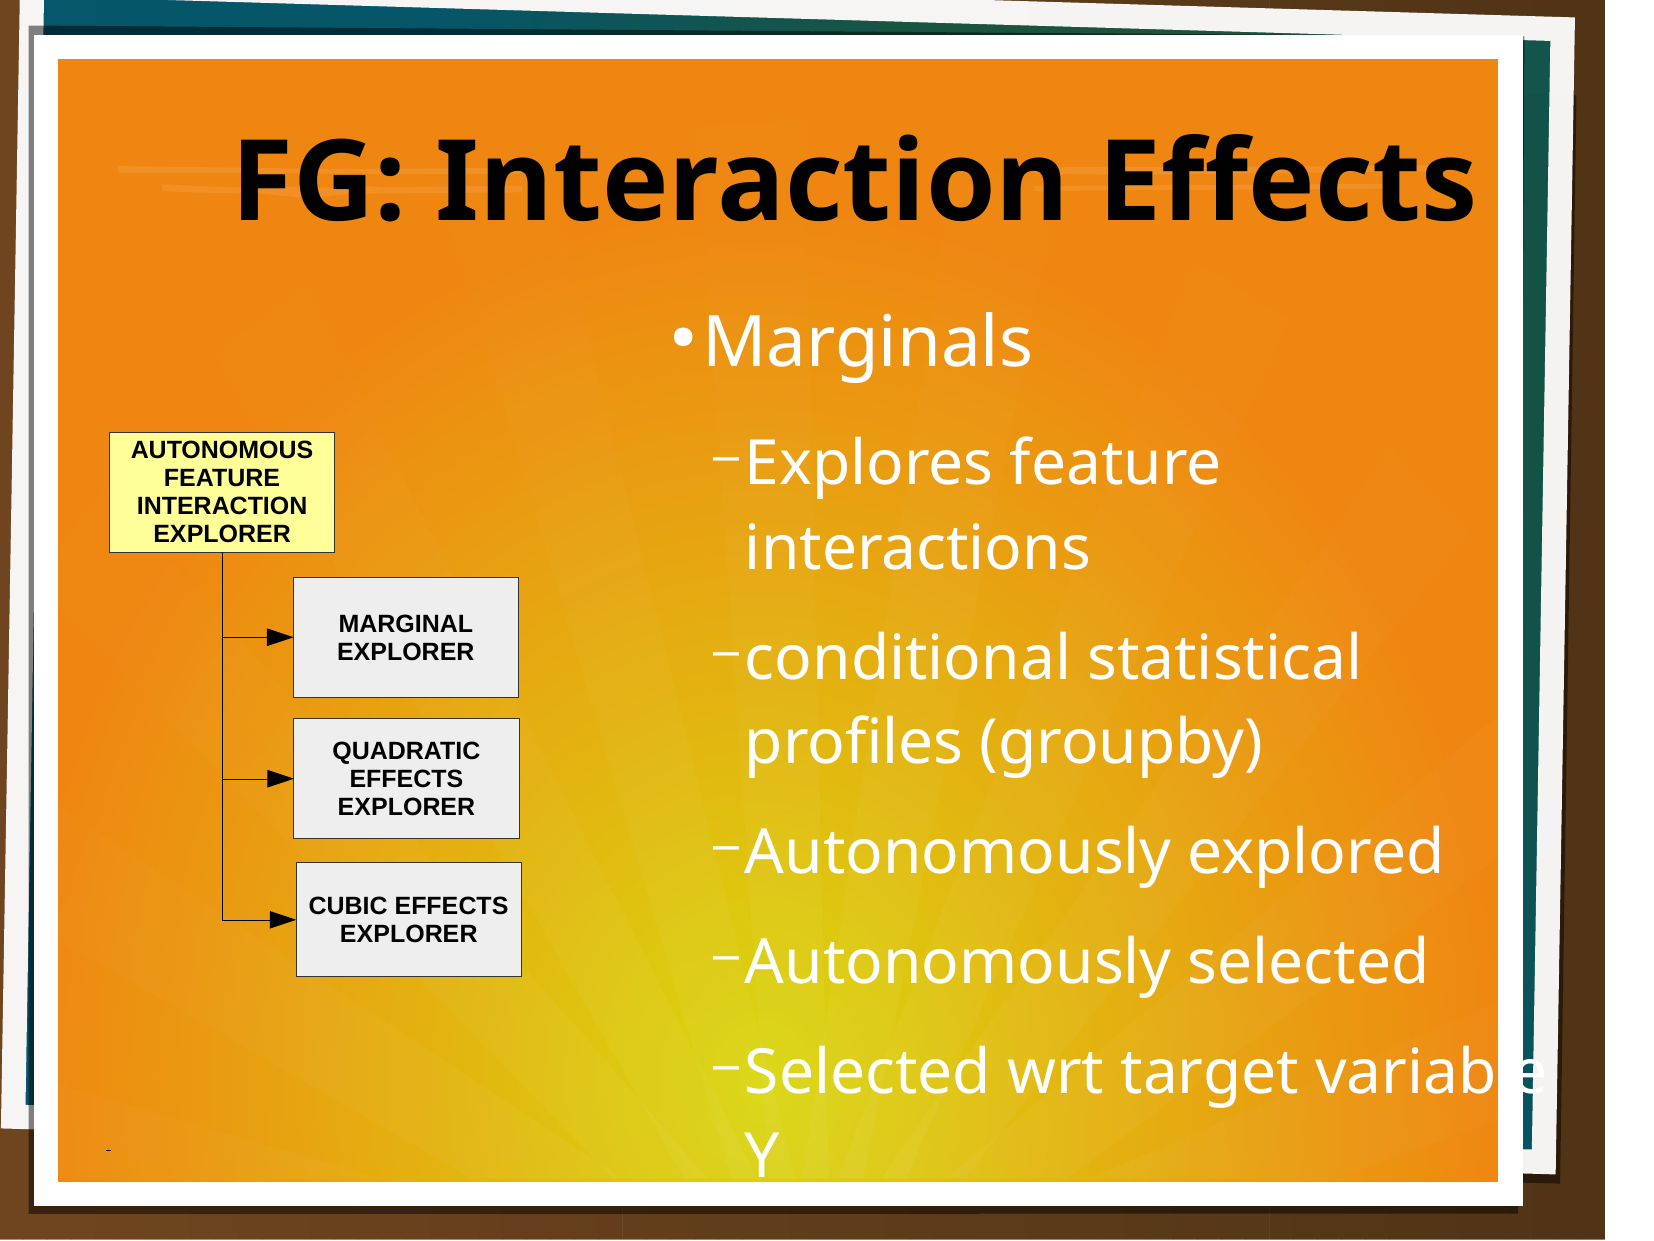

# FG: Interaction Effects
Marginals
Explores feature interactions
conditional statistical profiles (groupby)
Autonomously explored
Autonomously selected
Selected wrt target variable Y
AUTONOMOUS
FEATURE
INTERACTION
EXPLORER
MARGINAL
EXPLORER
QUADRATIC
EFFECTS
EXPLORER
CUBIC EFFECTS
EXPLORER